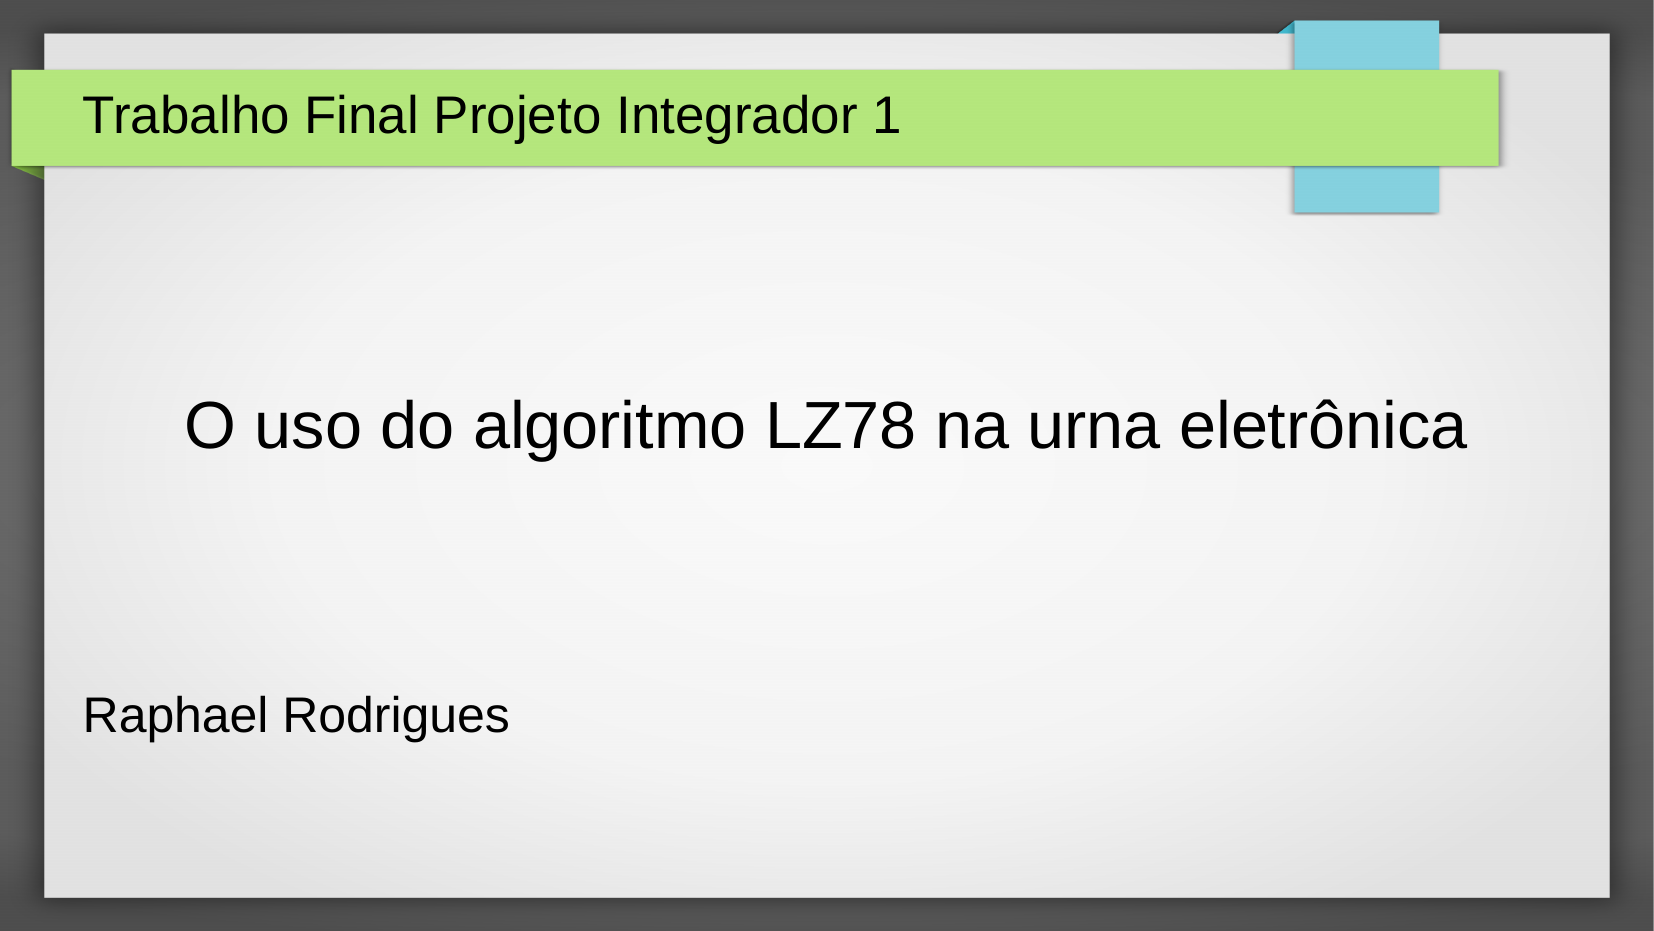

# Trabalho Final Projeto Integrador 1
O uso do algoritmo LZ78 na urna eletrônica
Raphael Rodrigues